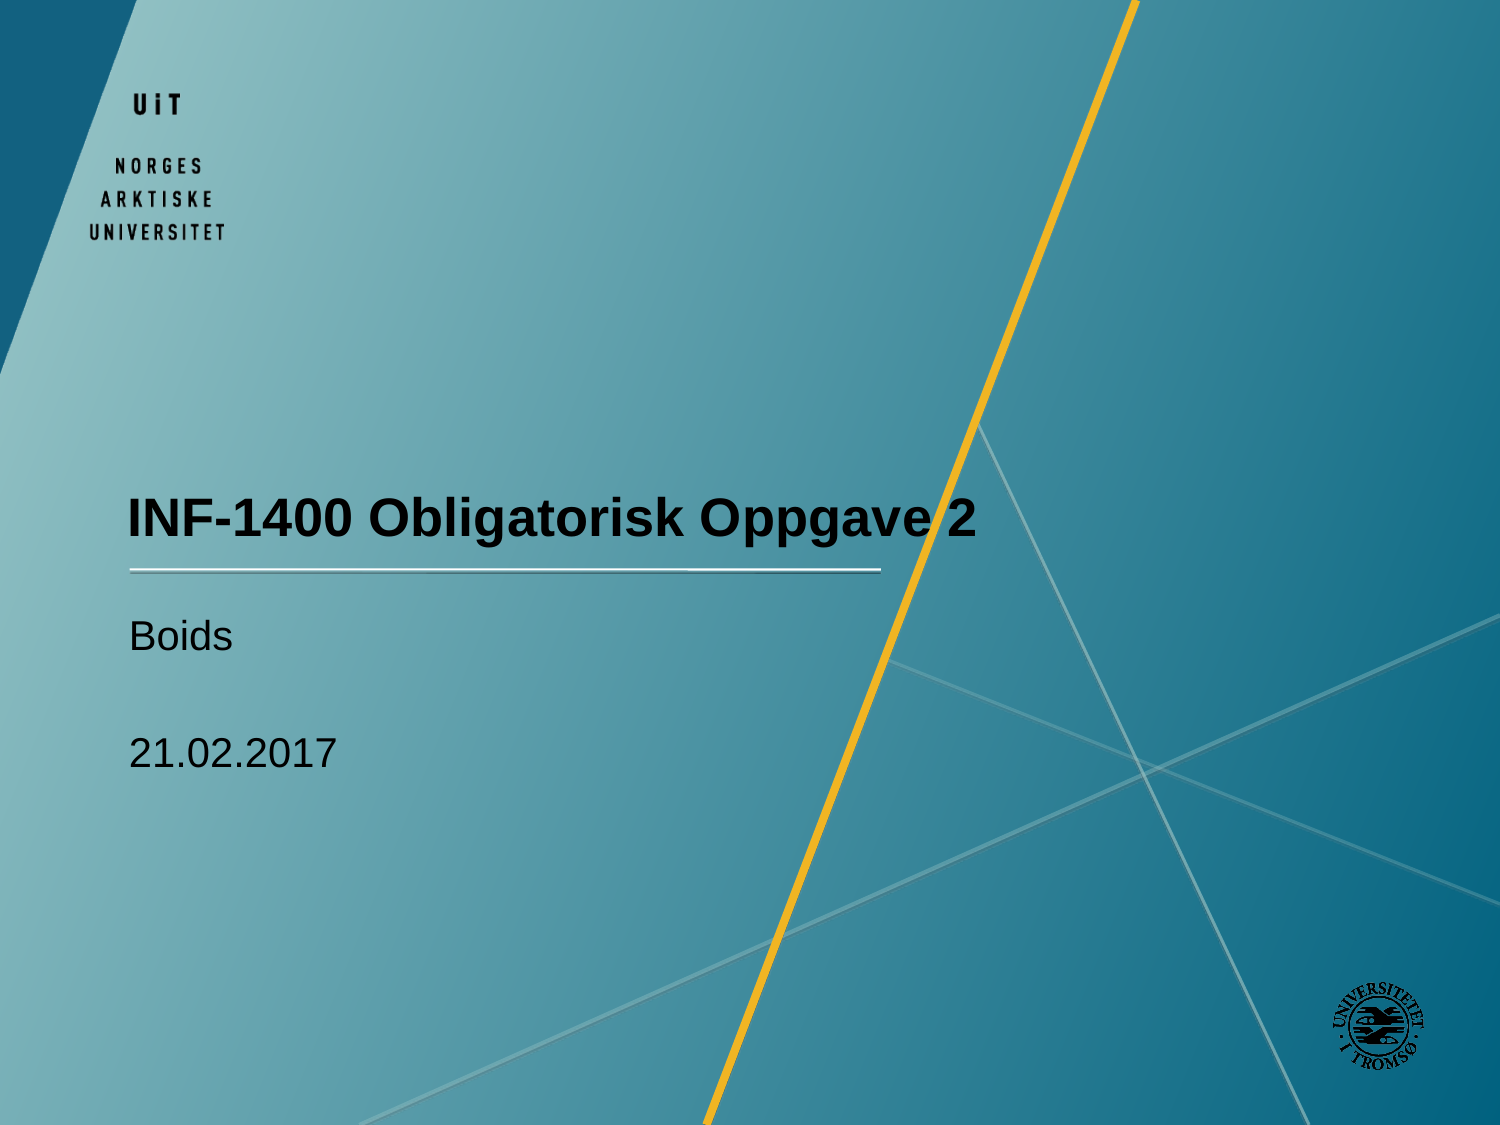

# INF-1400 Obligatorisk Oppgave 2
Boids
21.02.2017